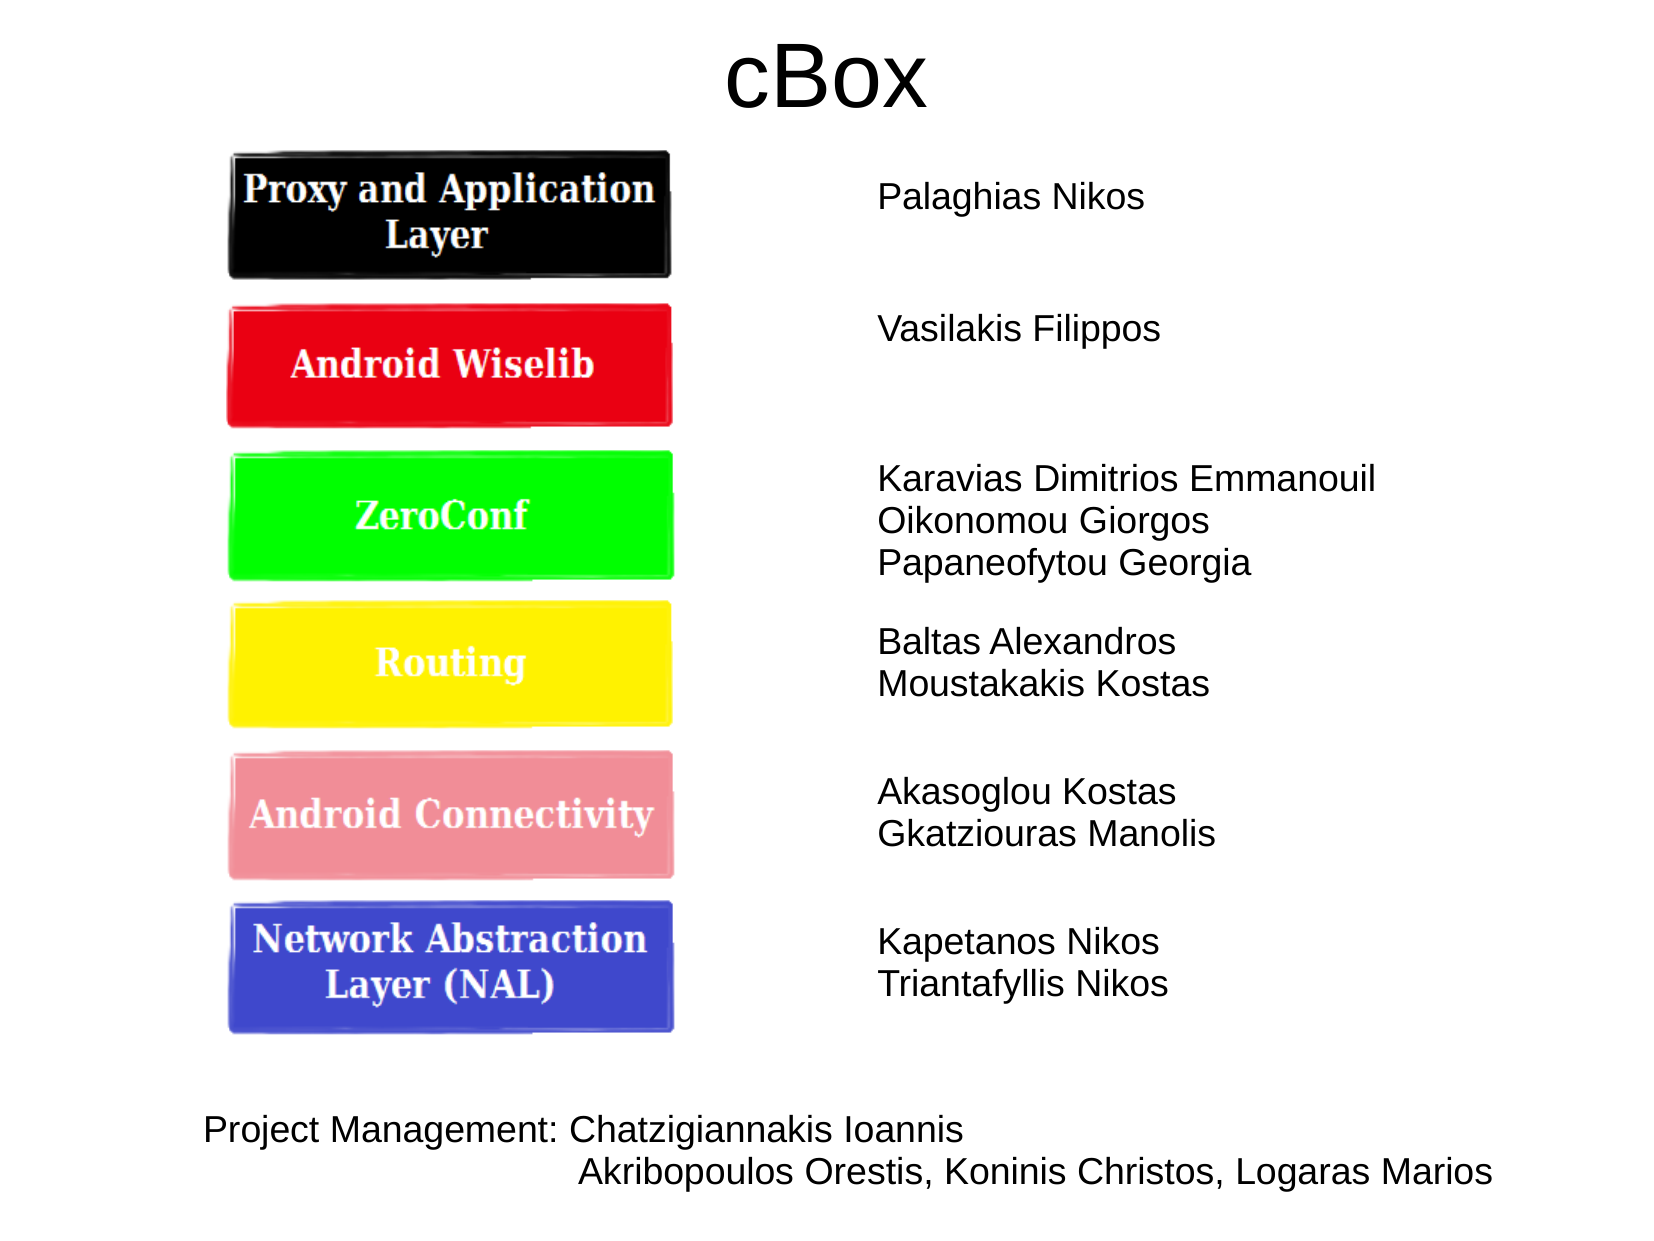

# cBox
Palaghias Nikos
Vasilakis Filippos
Karavias Dimitrios Emmanouil
Oikonomou Giorgos
Papaneofytou Georgia
Baltas Alexandros
Moustakakis Kostas
Akasoglou Kostas
Gkatziouras Manolis
Kapetanos Nikos
Triantafyllis Nikos
Project Management: Chatzigiannakis Ioannis
 					Akribopoulos Orestis, Koninis Christos, Logaras Marios